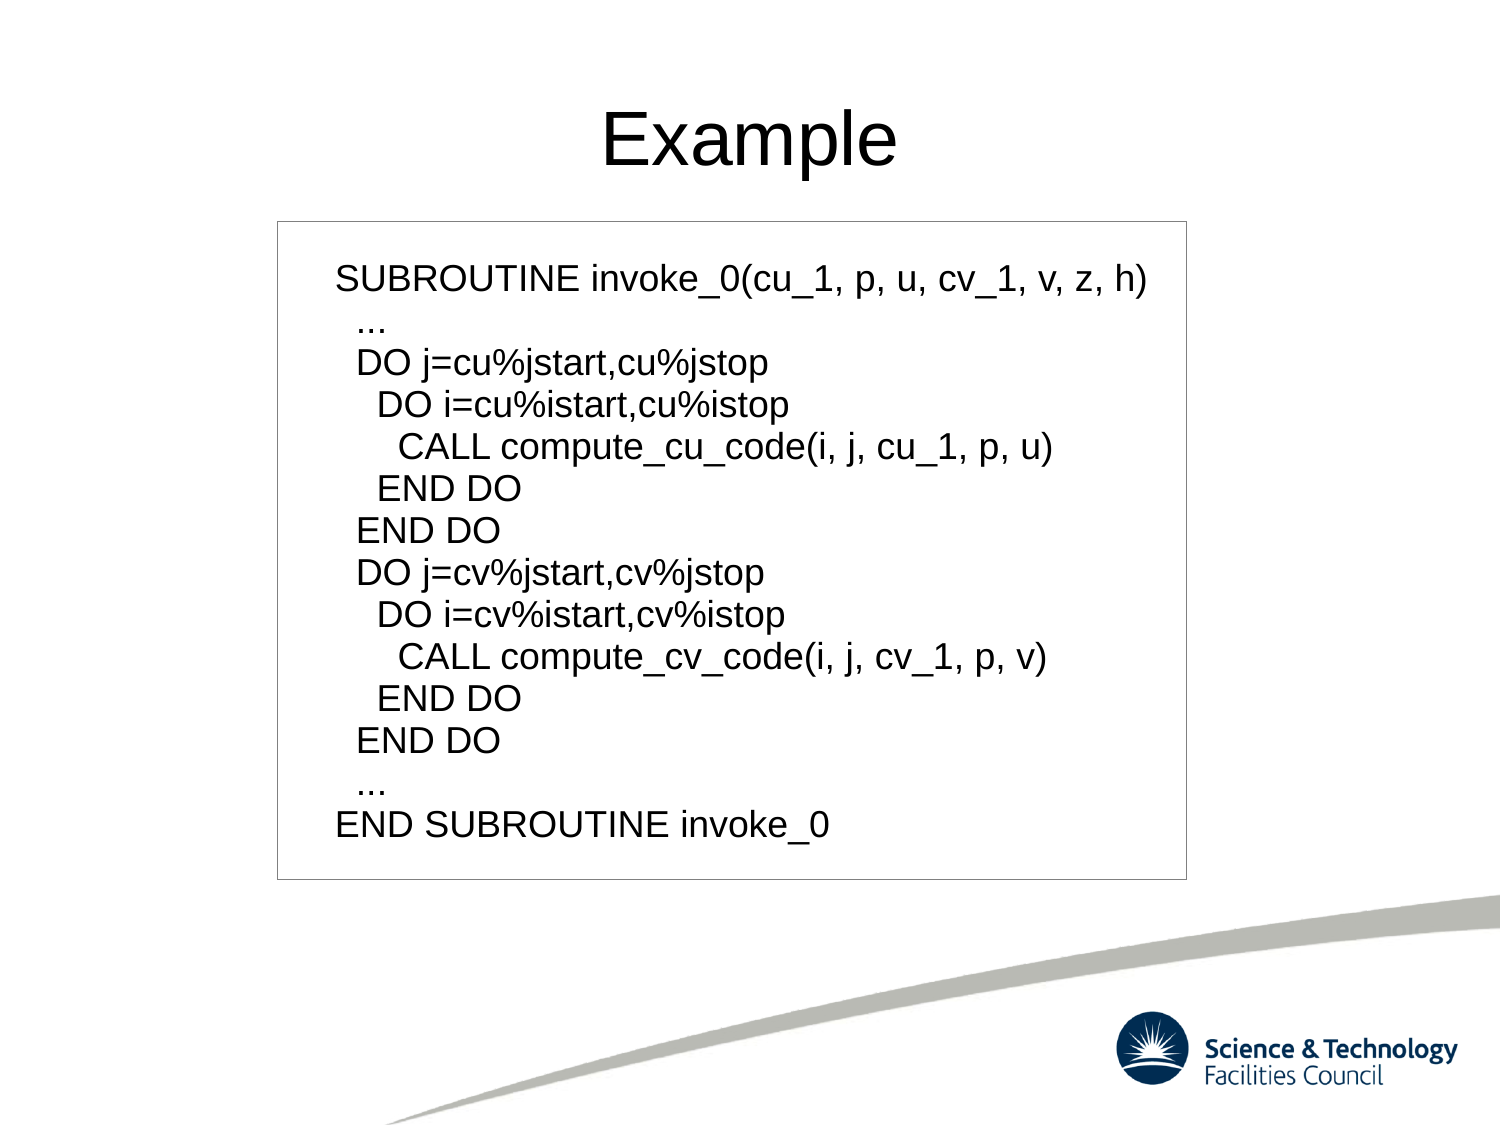

# Example
 SUBROUTINE invoke_0(cu_1, p, u, cv_1, v, z, h)
 ...
 DO j=cu%jstart,cu%jstop
 DO i=cu%istart,cu%istop
 CALL compute_cu_code(i, j, cu_1, p, u)
 END DO
 END DO
 DO j=cv%jstart,cv%jstop
 DO i=cv%istart,cv%istop
 CALL compute_cv_code(i, j, cv_1, p, v)
 END DO
 END DO
 ...
 END SUBROUTINE invoke_0